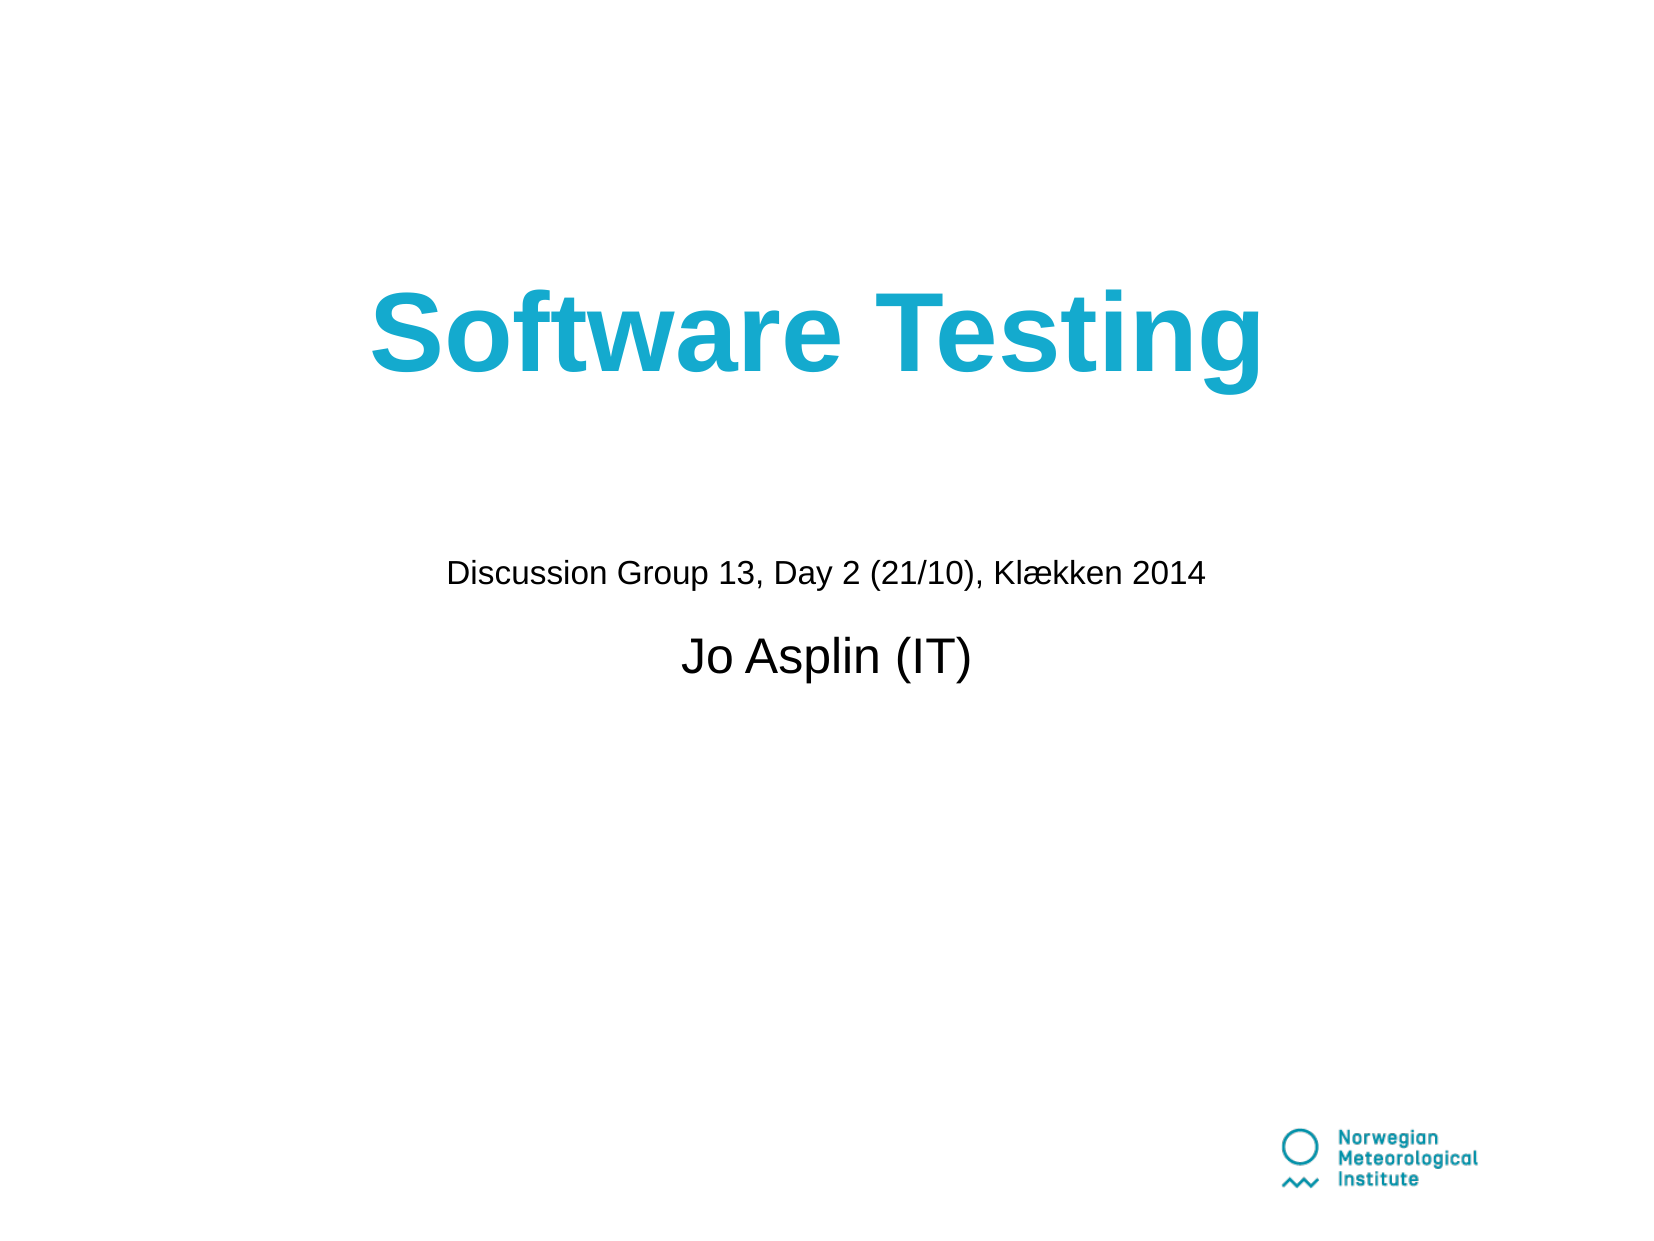

# Software Testing
Discussion Group 13, Day 2 (21/10), Klækken 2014
Jo Asplin (IT)